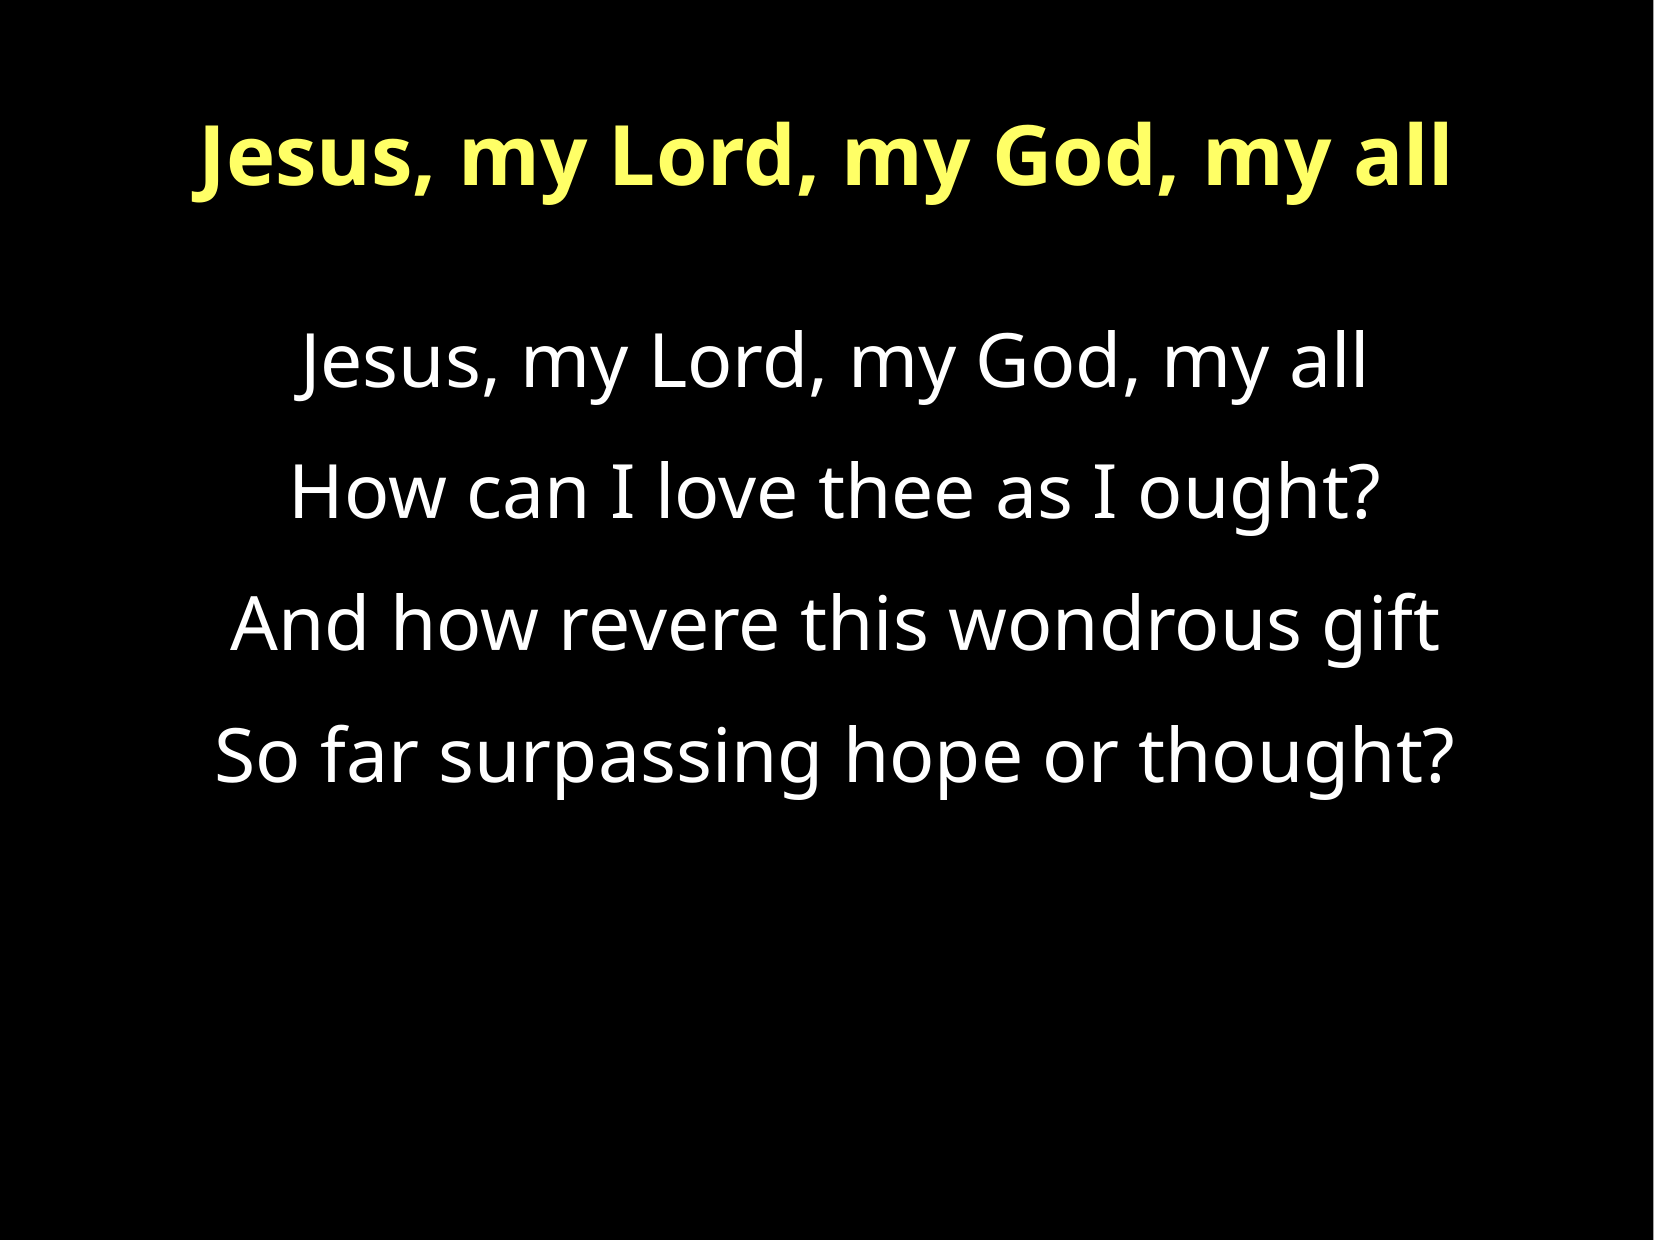

# Jesus, my Lord, my God, my all
Jesus, my Lord, my God, my all
How can I love thee as I ought?
And how revere this wondrous gift
So far surpassing hope or thought?